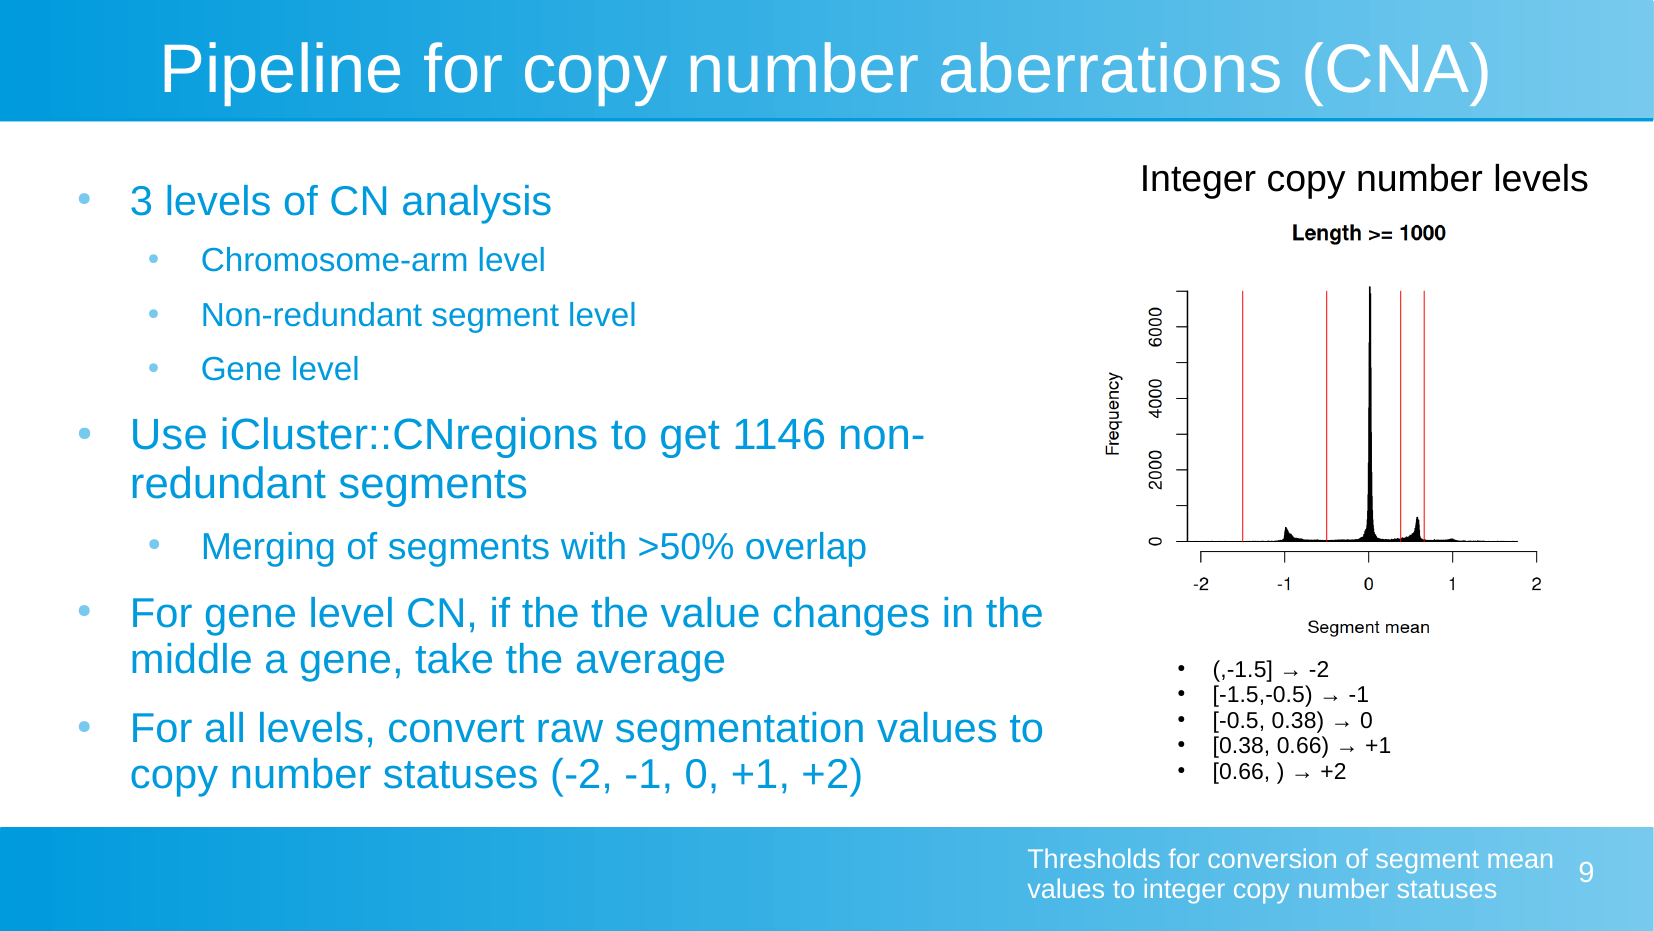

# Pipeline for copy number aberrations (CNA)
Integer copy number levels
3 levels of CN analysis
Chromosome-arm level
Non-redundant segment level
Gene level
Use iCluster::CNregions to get 1146 non-redundant segments
Merging of segments with >50% overlap
For gene level CN, if the the value changes in the middle a gene, take the average
For all levels, convert raw segmentation values to copy number statuses (-2, -1, 0, +1, +2)
(,-1.5] → -2
[-1.5,-0.5) → -1
[-0.5, 0.38) → 0
[0.38, 0.66) → +1
[0.66, ) → +2
Thresholds for conversion of segment mean values to integer copy number statuses
9